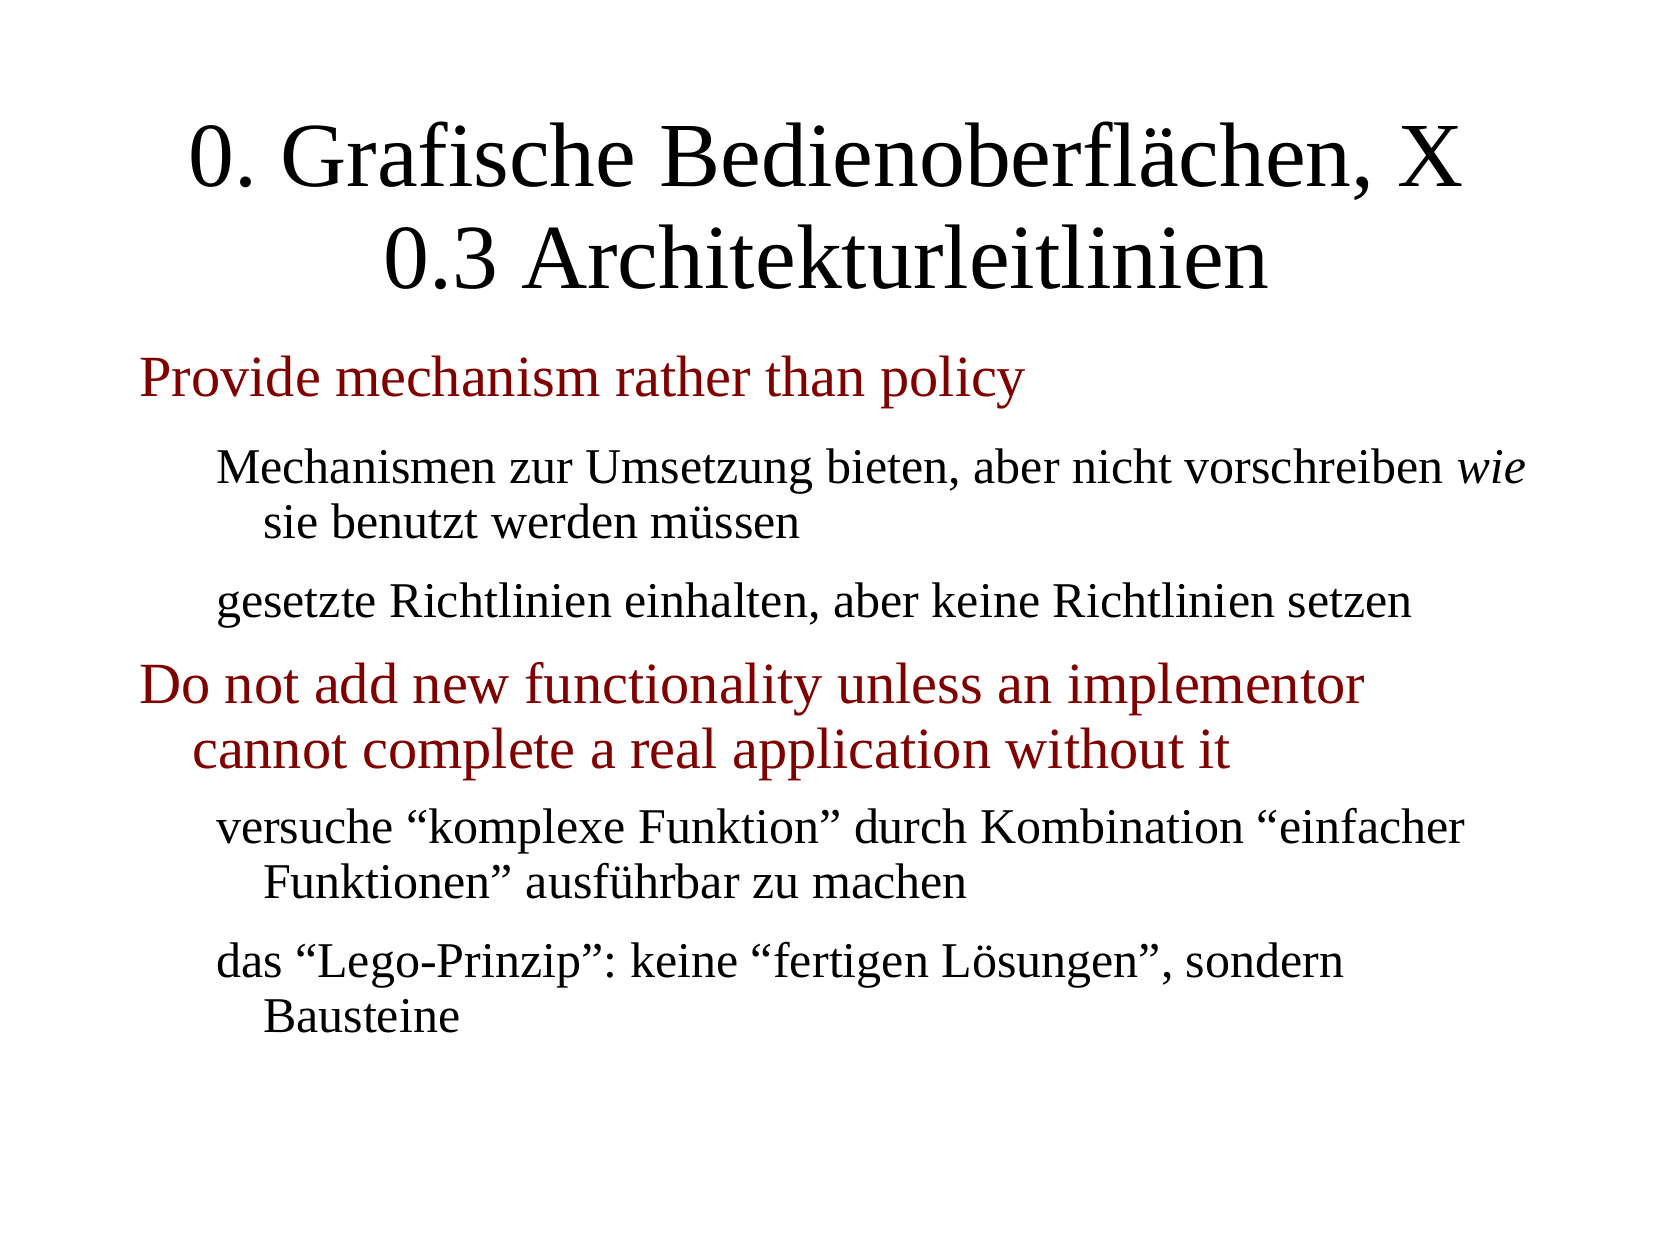

# 0. Grafische Bedienoberflächen, X 0.3 Architekturleitlinien
Provide mechanism rather than policy
Mechanismen zur Umsetzung bieten, aber nicht vorschreiben wie sie benutzt werden müssen
gesetzte Richtlinien einhalten, aber keine Richtlinien setzen
Do not add new functionality unless an implementor cannot complete a real application without it
versuche “komplexe Funktion” durch Kombination “einfacher Funktionen” ausführbar zu machen
das “Lego-Prinzip”: keine “fertigen Lösungen”, sondern Bausteine